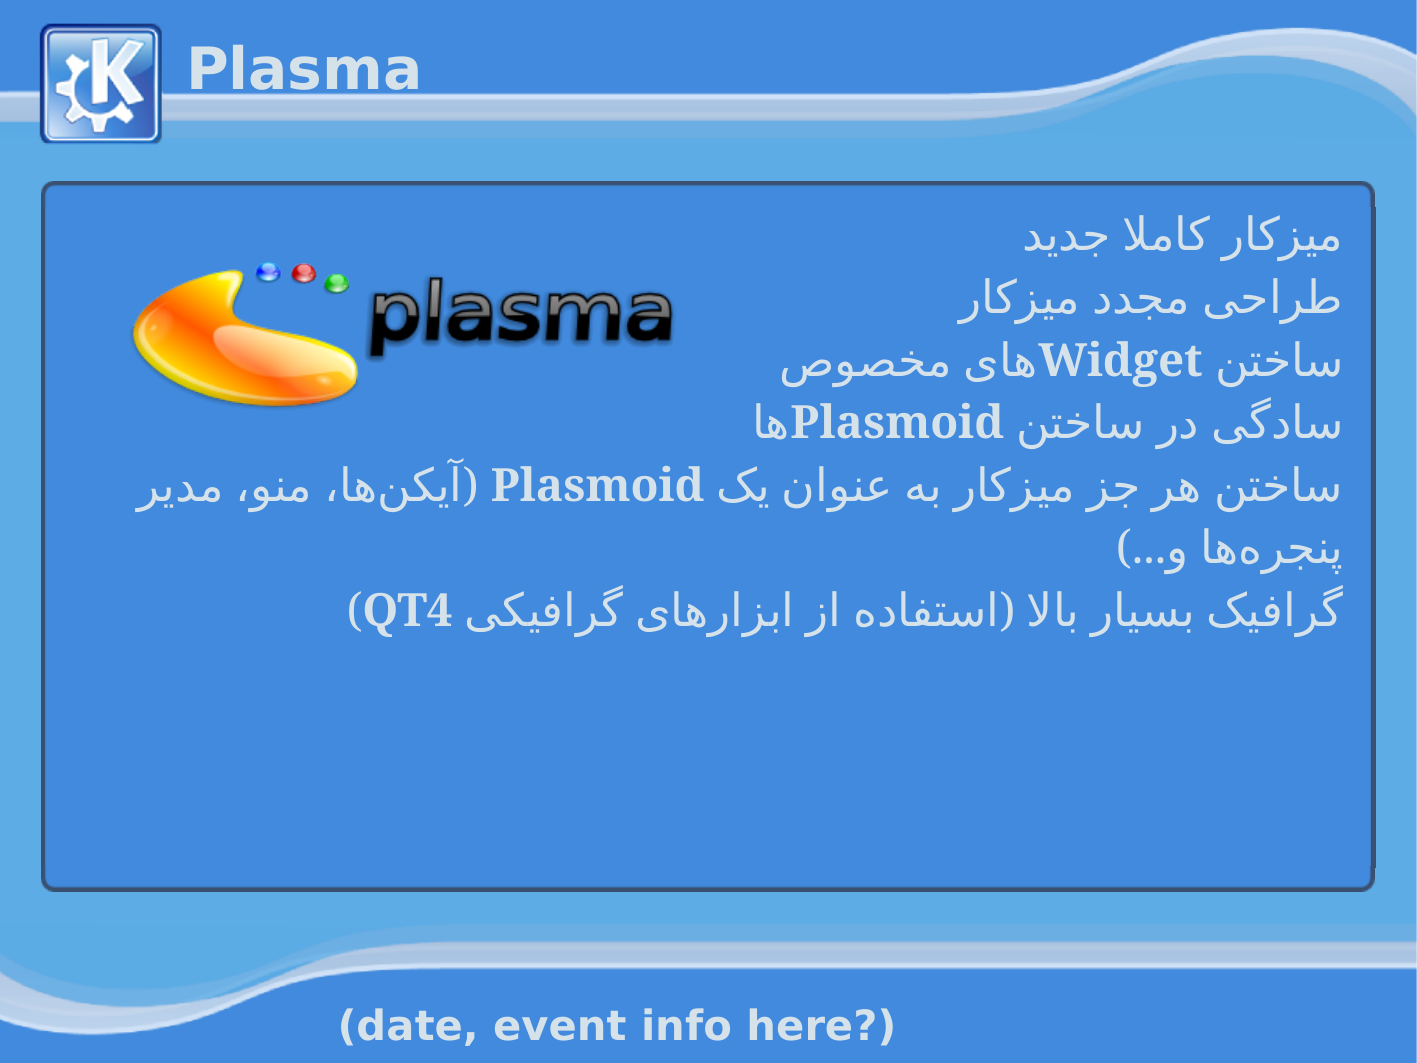

Plasma
میزکار کاملا جدید
طراحی مجدد میزکار
ساختن Widget‌های مخصوص
سادگی در ساختن Plasmoid‌ها
ساختن هر جز میزکار به عنوان یک Plasmoid (آیکن‌ها، منو، مدیر پنجره‌ها و...)
گرافیک بسیار بالا (استفاده از ابزار‌های گرافیکی QT4)